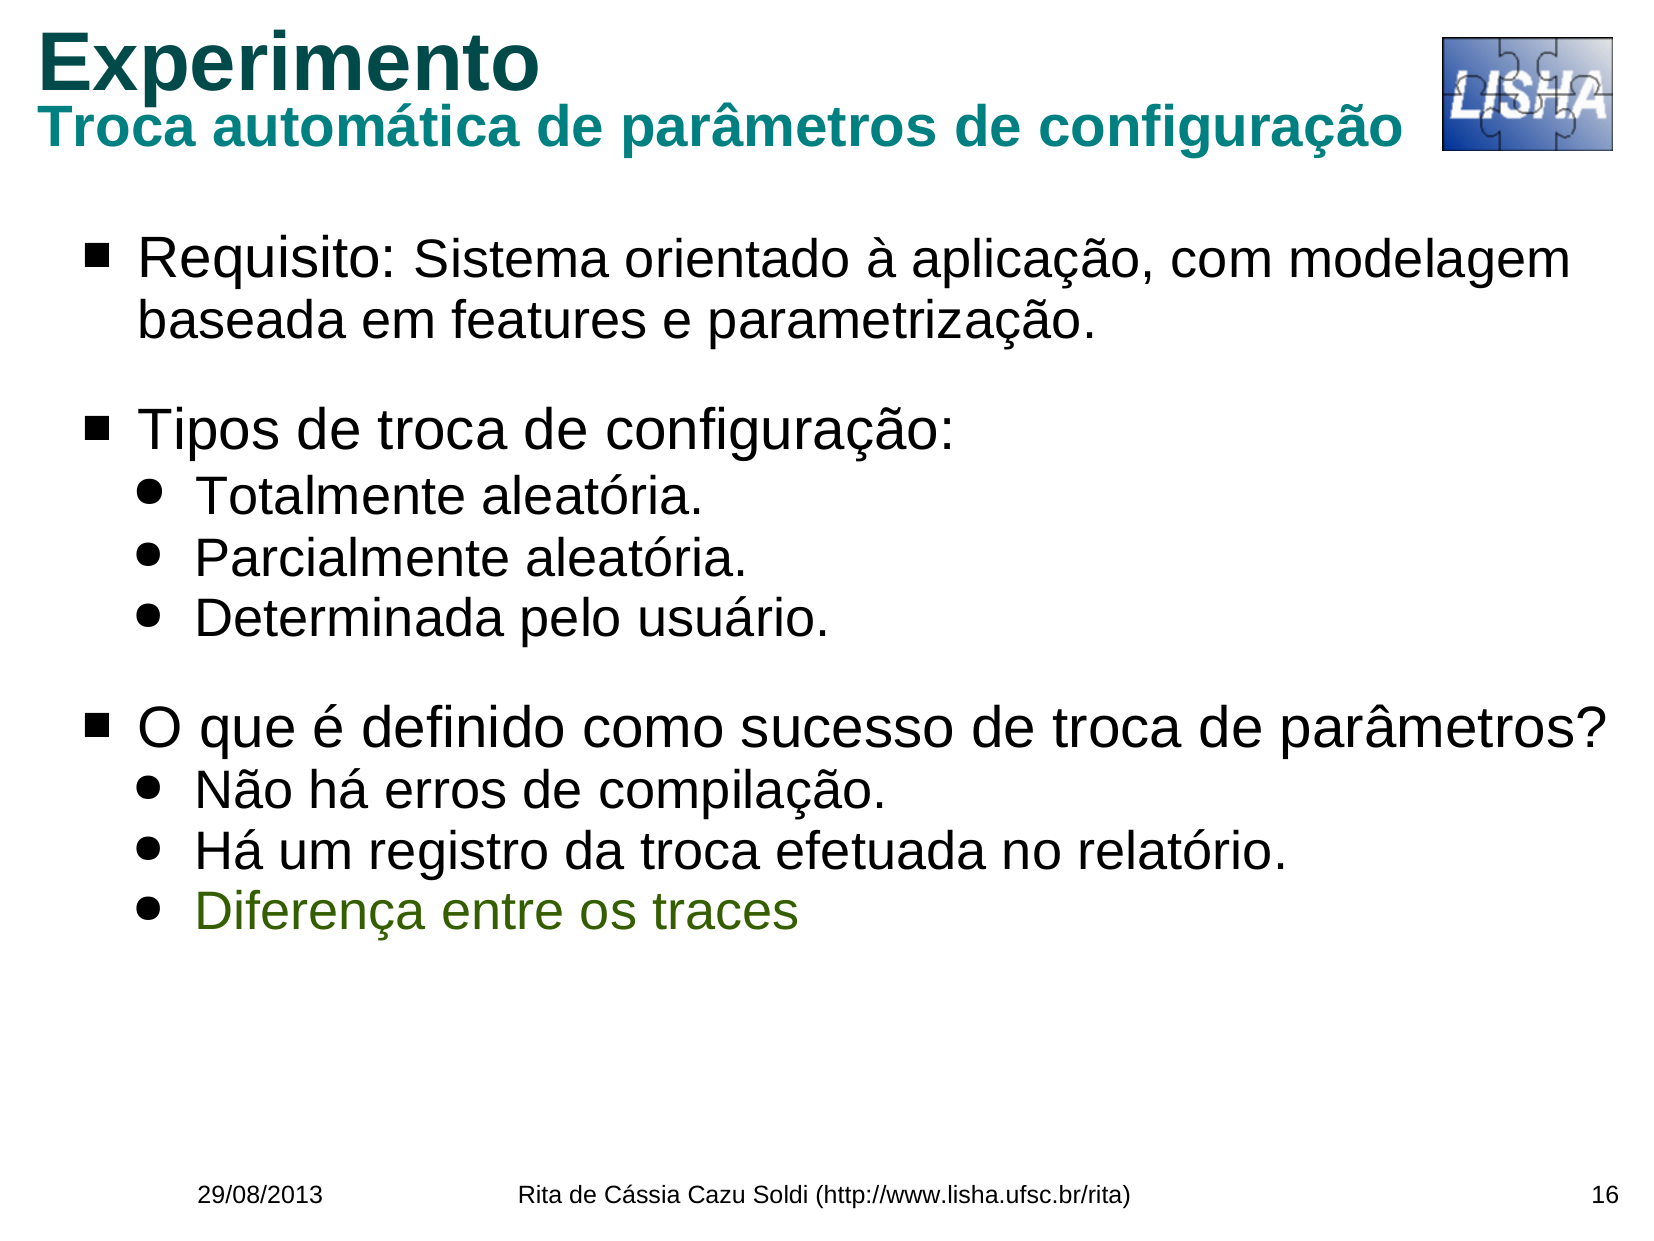

# Experimento Troca automática de parâmetros de configuração
Requisito: Sistema orientado à aplicação, com modelagem baseada em features e parametrização.
Tipos de troca de configuração:
 Totalmente aleatória.
 Parcialmente aleatória.
 Determinada pelo usuário.
O que é definido como sucesso de troca de parâmetros?
 Não há erros de compilação.
 Há um registro da troca efetuada no relatório.
 Diferença entre os traces